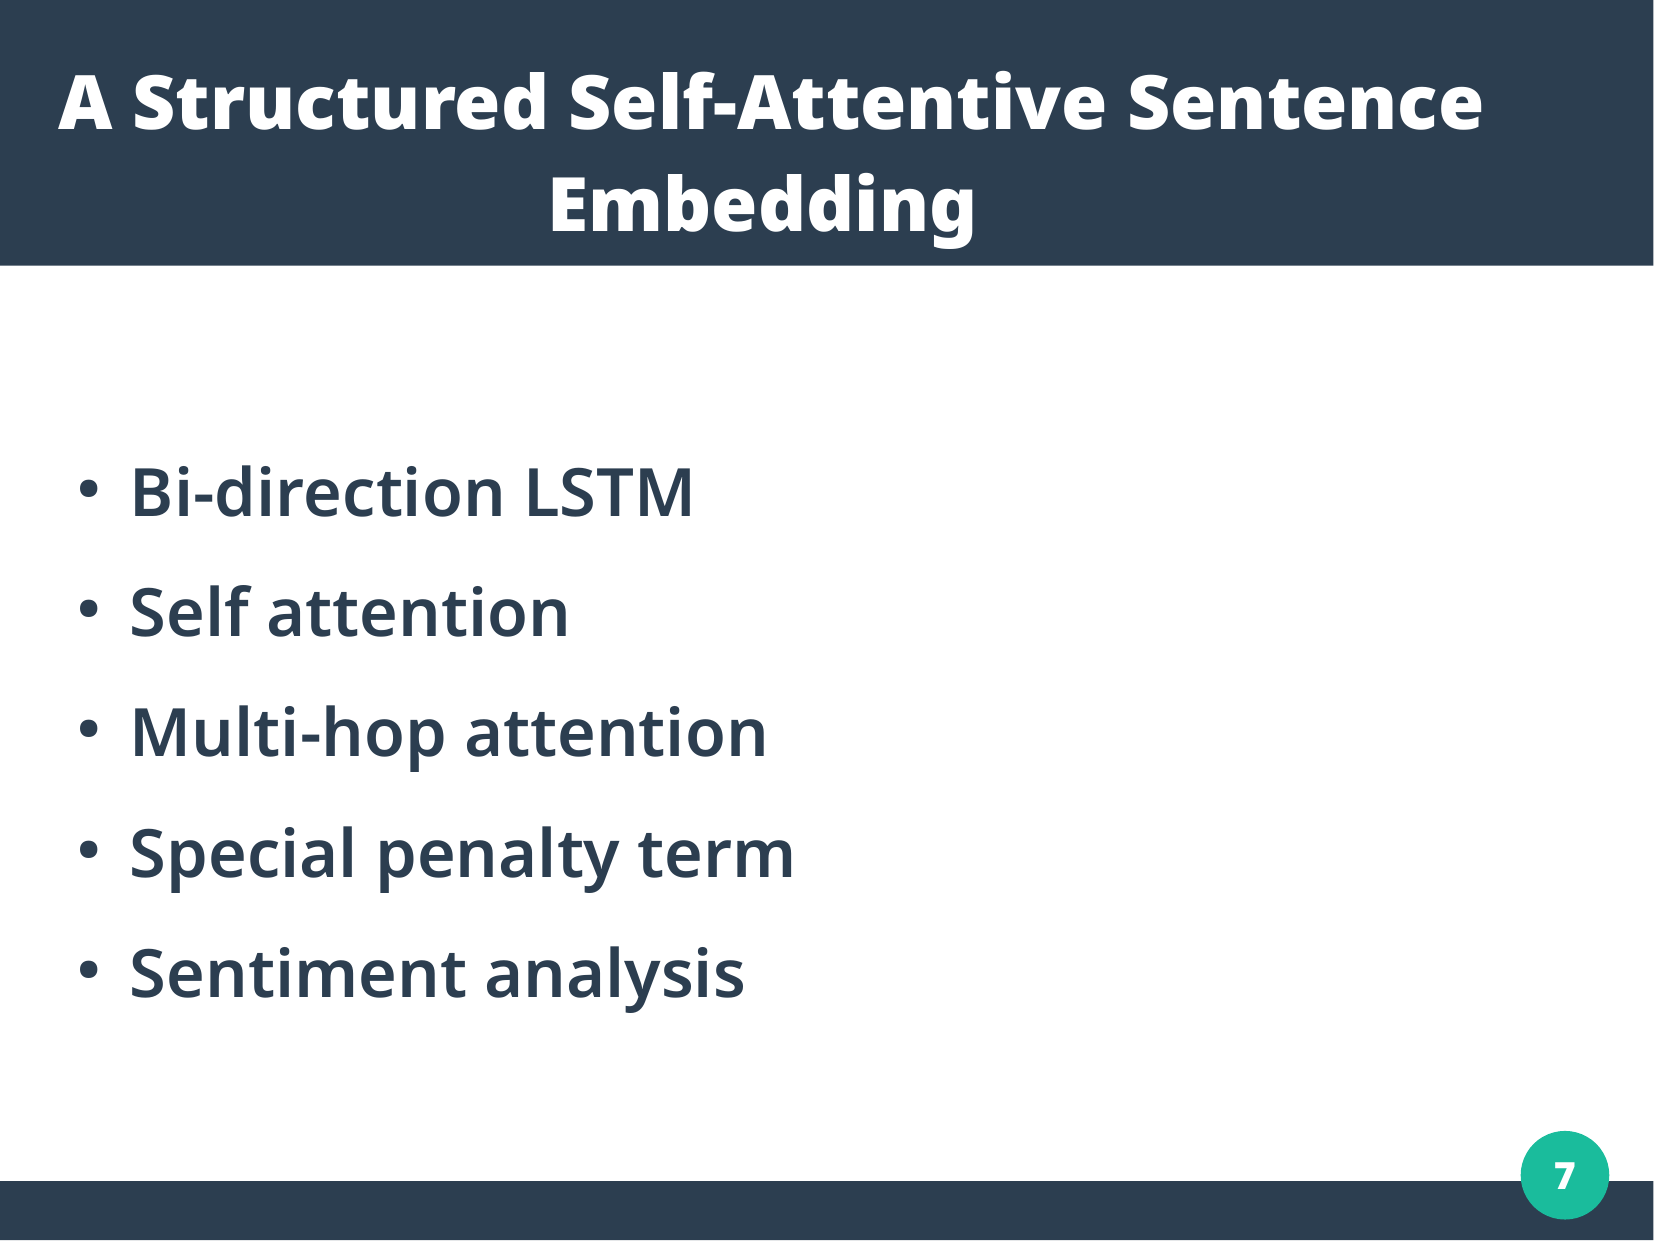

# A Structured Self-Attentive Sentence Embedding
Bi-direction LSTM
Self attention
Multi-hop attention
Special penalty term
Sentiment analysis
7